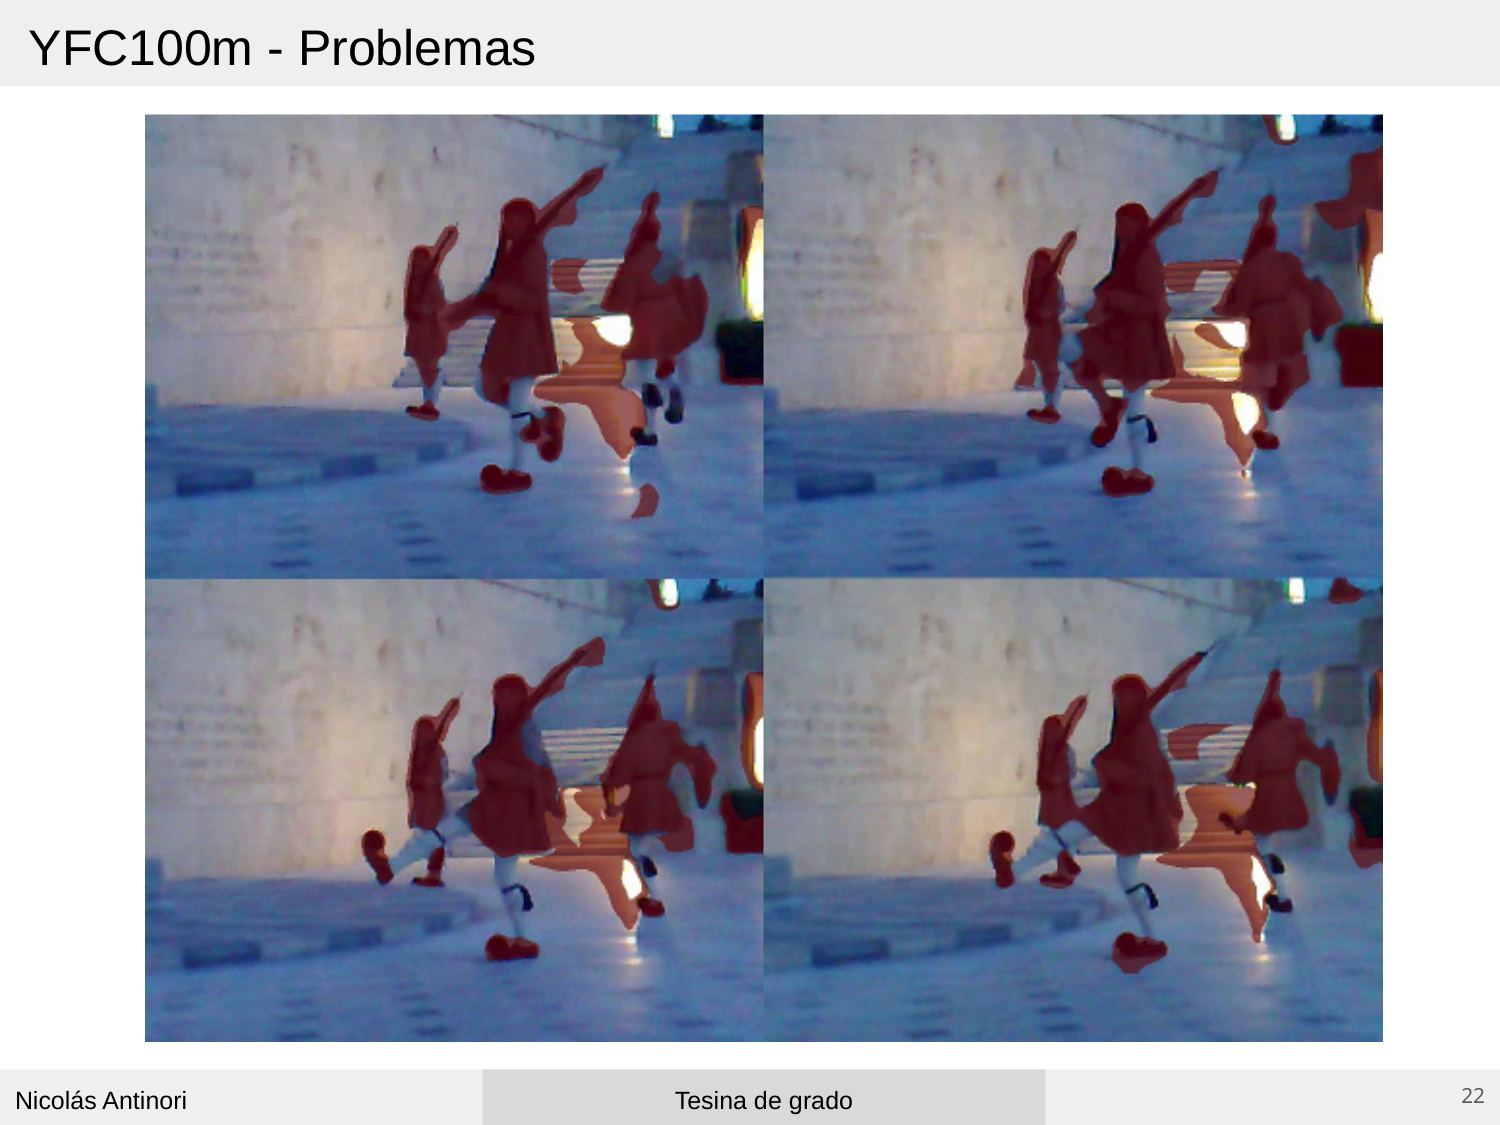

YFC100m - Problemas
Nicolás Antinori
Tesina de grado